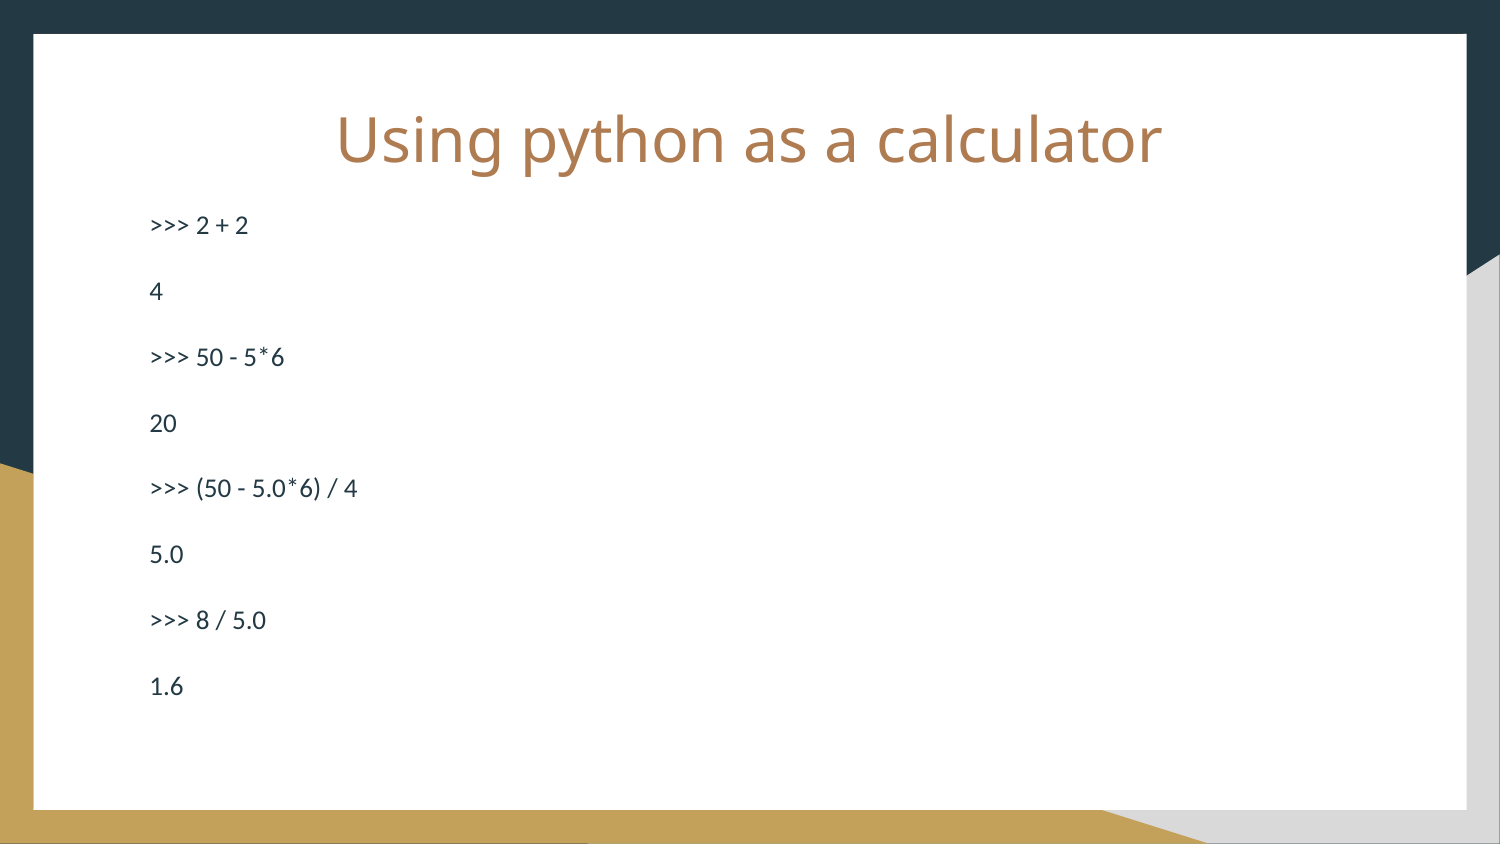

# Using python as a calculator
>>> 2 + 2
4
>>> 50 - 5*6
20
>>> (50 - 5.0*6) / 4
5.0
>>> 8 / 5.0
1.6